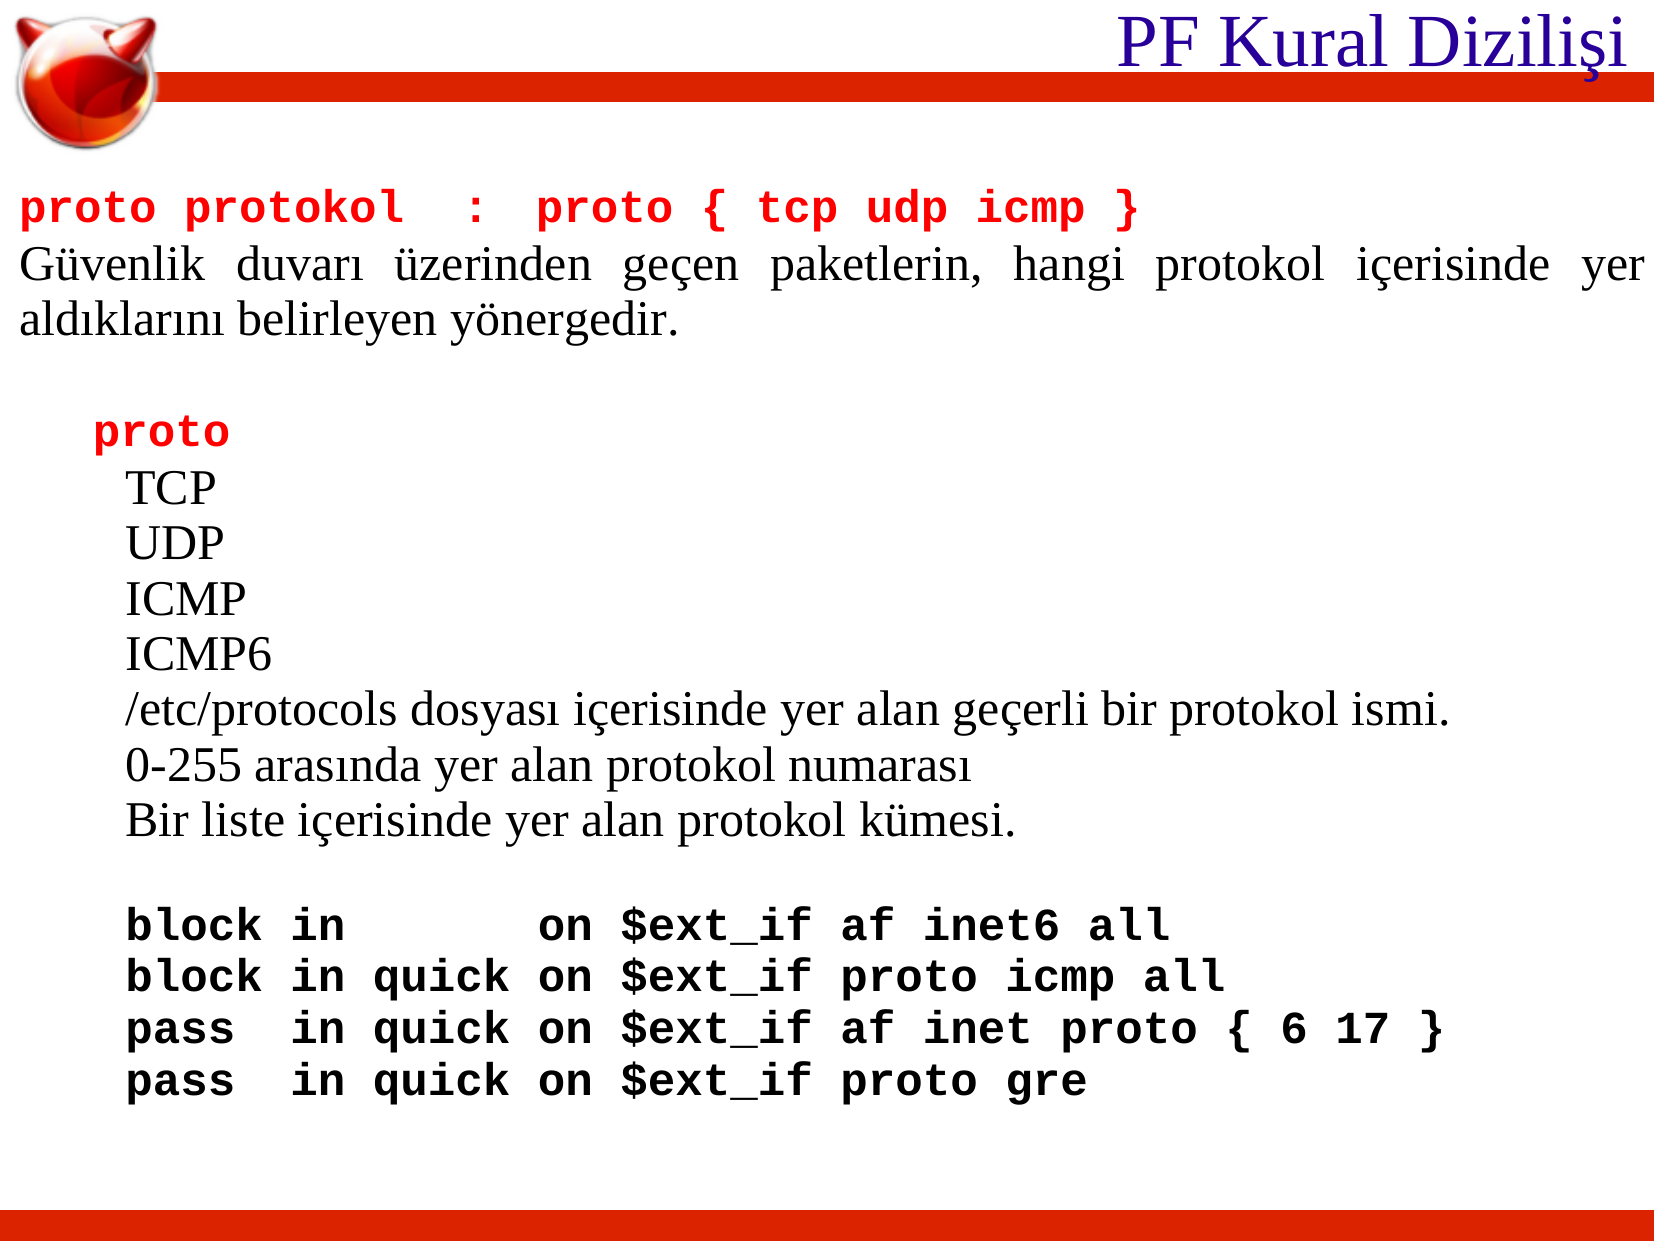

PF Kural Dizilişi
proto protokol	:	proto { tcp udp icmp }
Güvenlik duvarı üzerinden geçen paketlerin, hangi protokol içerisinde yer aldıklarını belirleyen yönergedir.
	proto
TCP
UDP
ICMP
ICMP6
/etc/protocols dosyası içerisinde yer alan geçerli bir protokol ismi.
0-255 arasında yer alan protokol numarası
Bir liste içerisinde yer alan protokol kümesi.
block in on $ext_if af inet6 all
block in quick on $ext_if proto icmp all
pass in quick on $ext_if af inet proto { 6 17 }
pass in quick on $ext_if proto gre